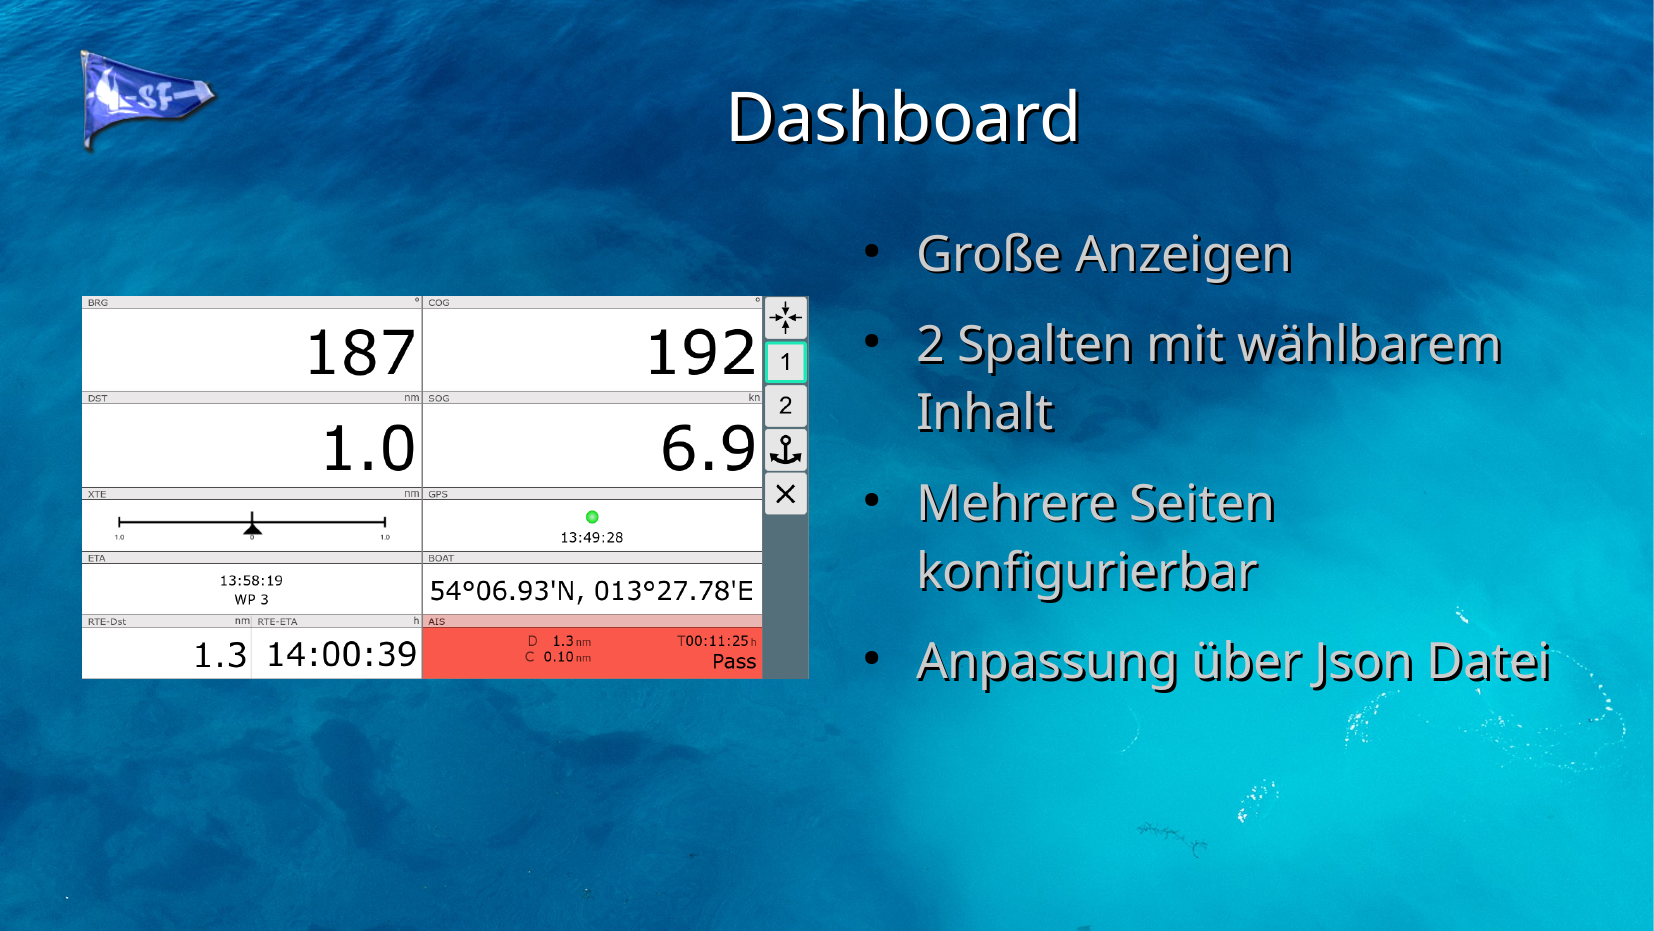

# Dashboard
Große Anzeigen
2 Spalten mit wählbarem Inhalt
Mehrere Seiten konfigurierbar
Anpassung über Json Datei